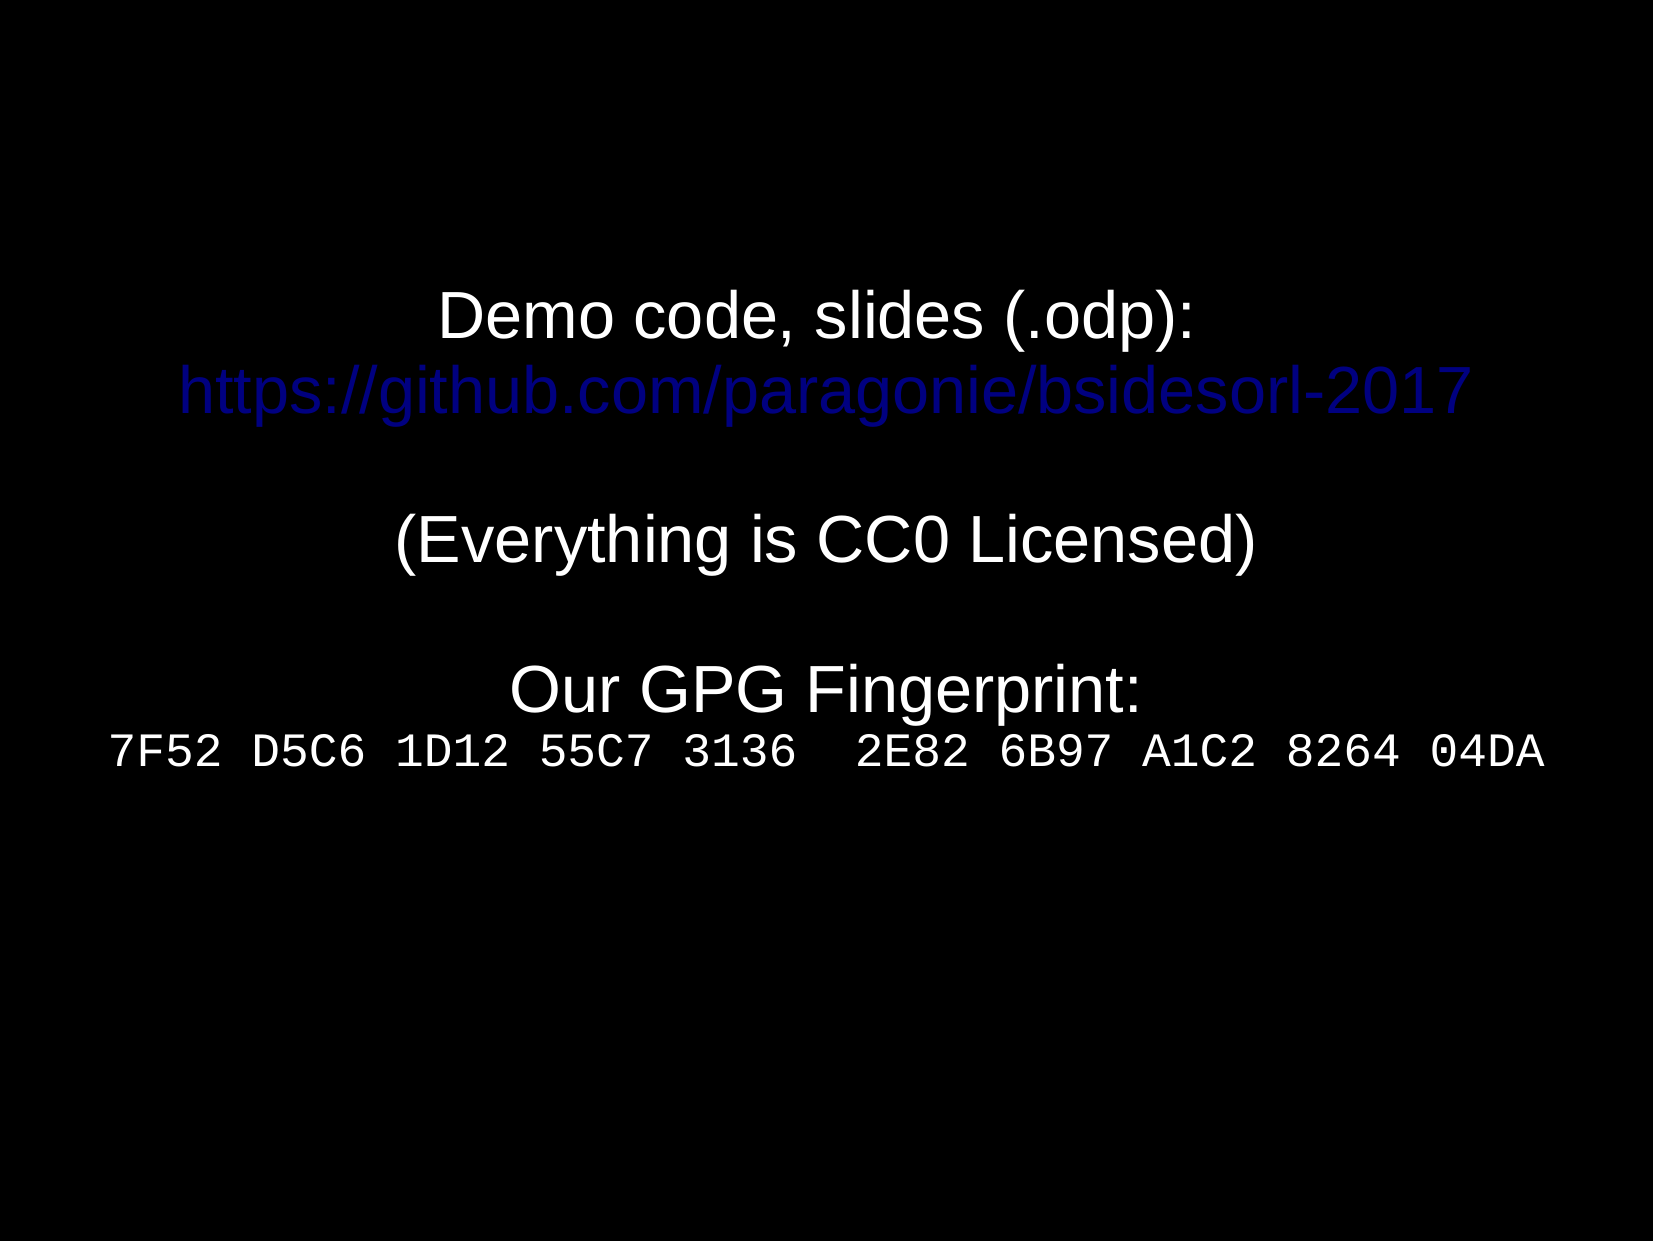

# Demo code, slides (.odp): https://github.com/paragonie/bsidesorl-2017
(Everything is CC0 Licensed)
Our GPG Fingerprint:
7F52 D5C6 1D12 55C7 3136 2E82 6B97 A1C2 8264 04DA